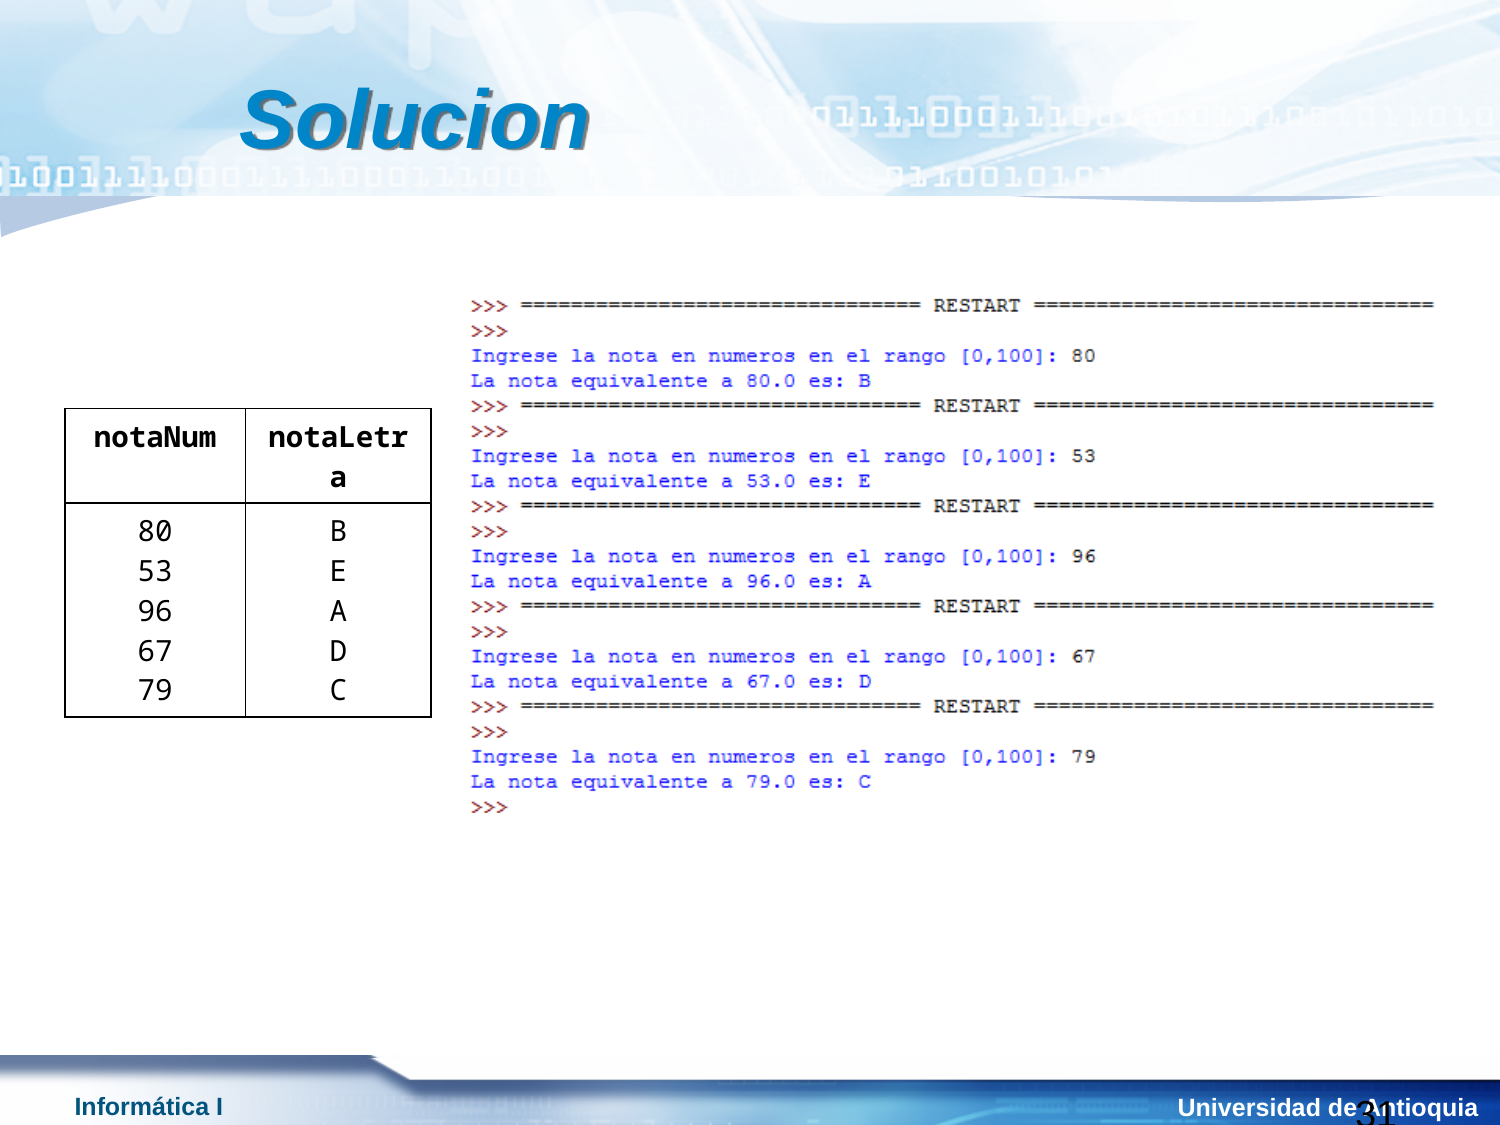

# Solucion
| notaNum | notaLetra |
| --- | --- |
| 80 53 96 67 79 | B E A D C |